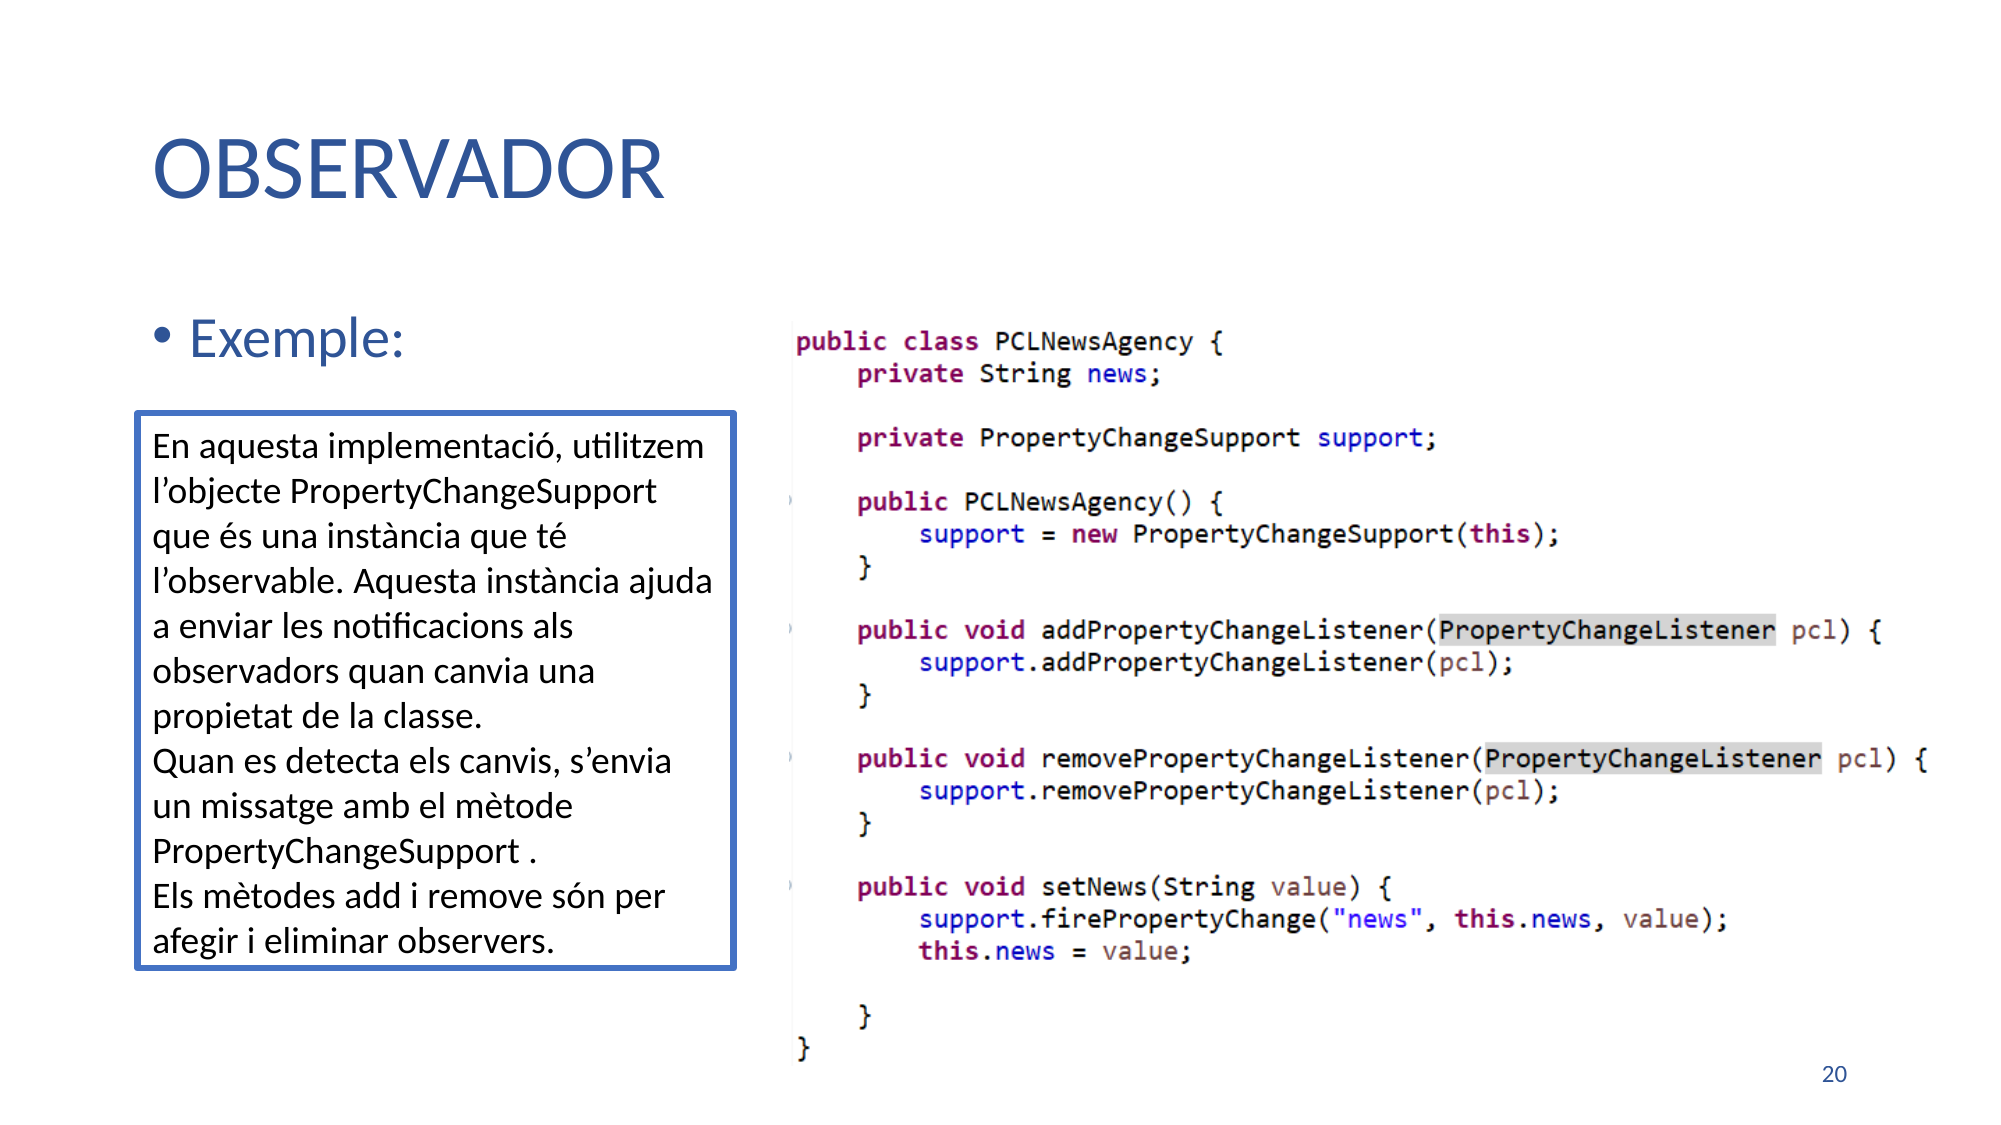

# OBSERVADOR
Exemple:
En aquesta implementació, utilitzem l’objecte PropertyChangeSupport que és una instància que té l’observable. Aquesta instància ajuda a enviar les notificacions als observadors quan canvia una propietat de la classe.
Quan es detecta els canvis, s’envia un missatge amb el mètode PropertyChangeSupport .
Els mètodes add i remove són per afegir i eliminar observers.